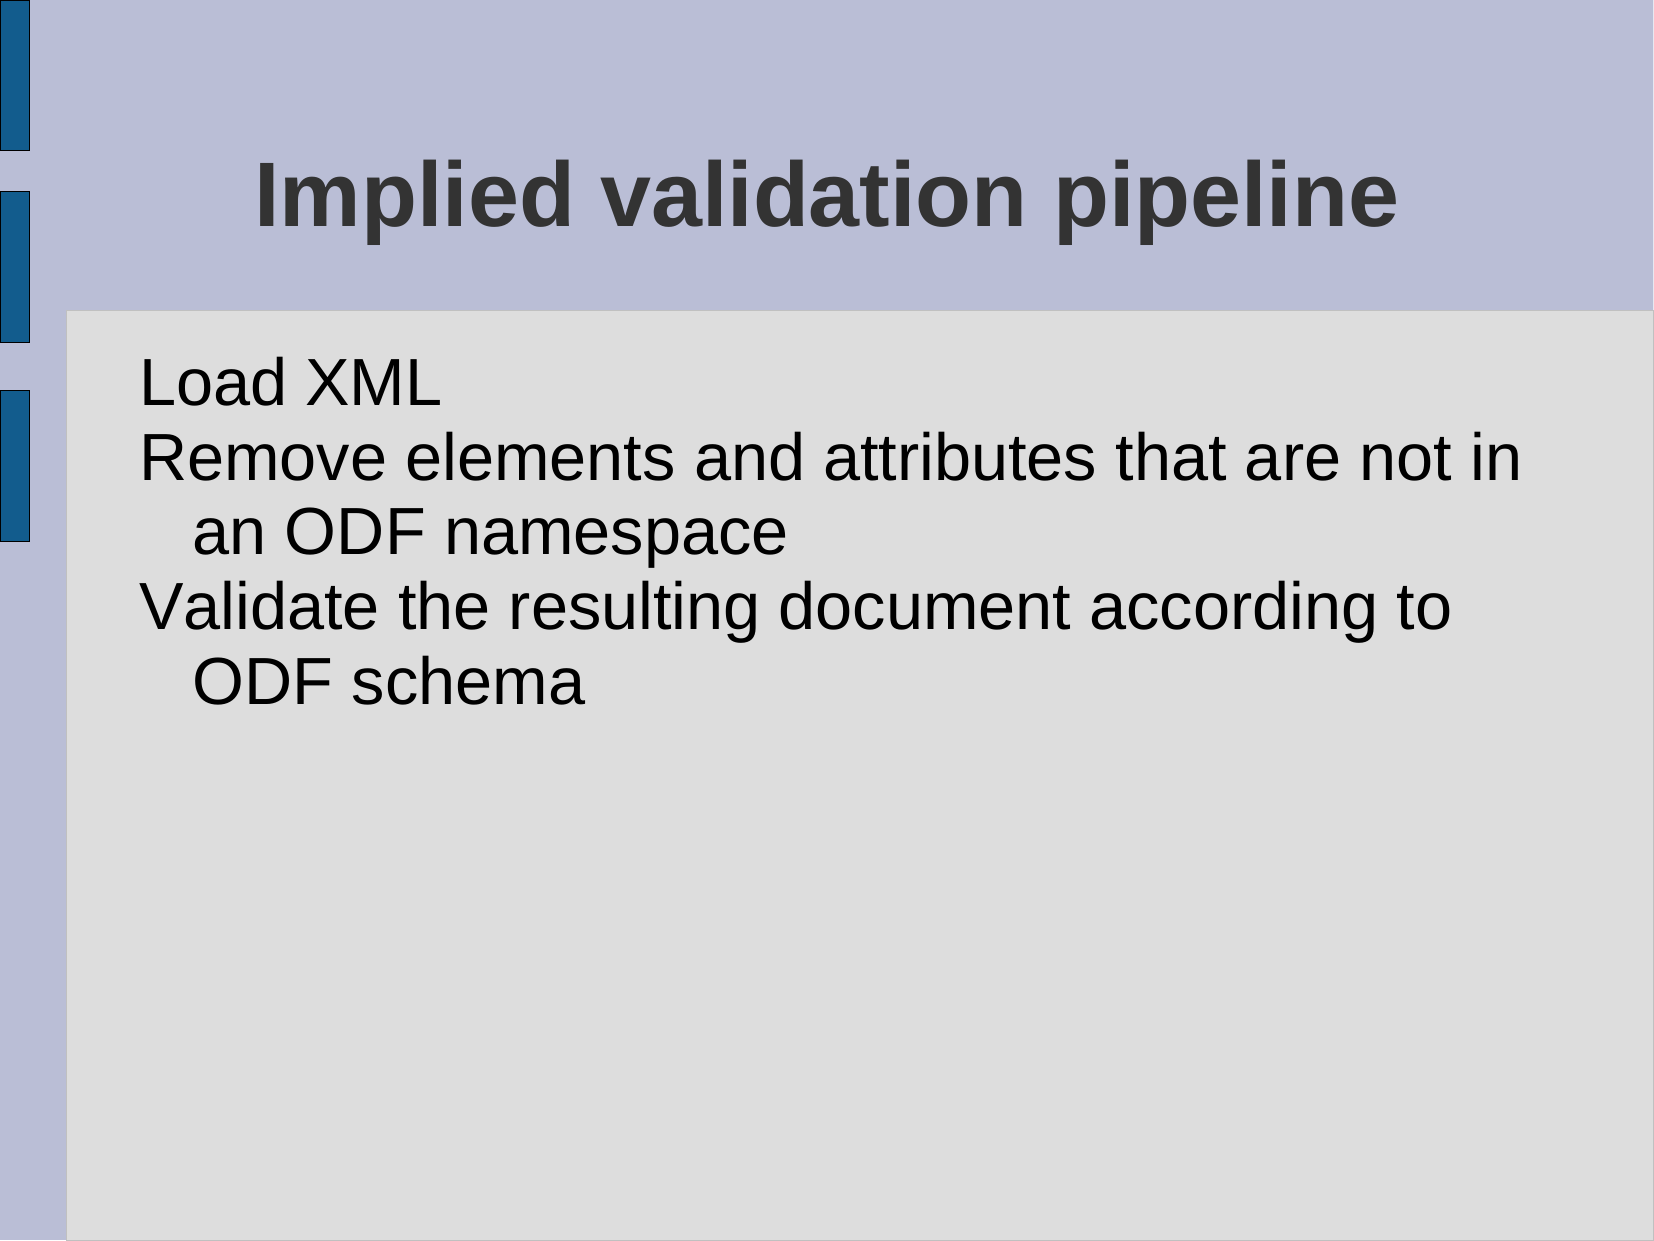

# Implied validation pipeline
Load XML
Remove elements and attributes that are not in an ODF namespace
Validate the resulting document according to ODF schema